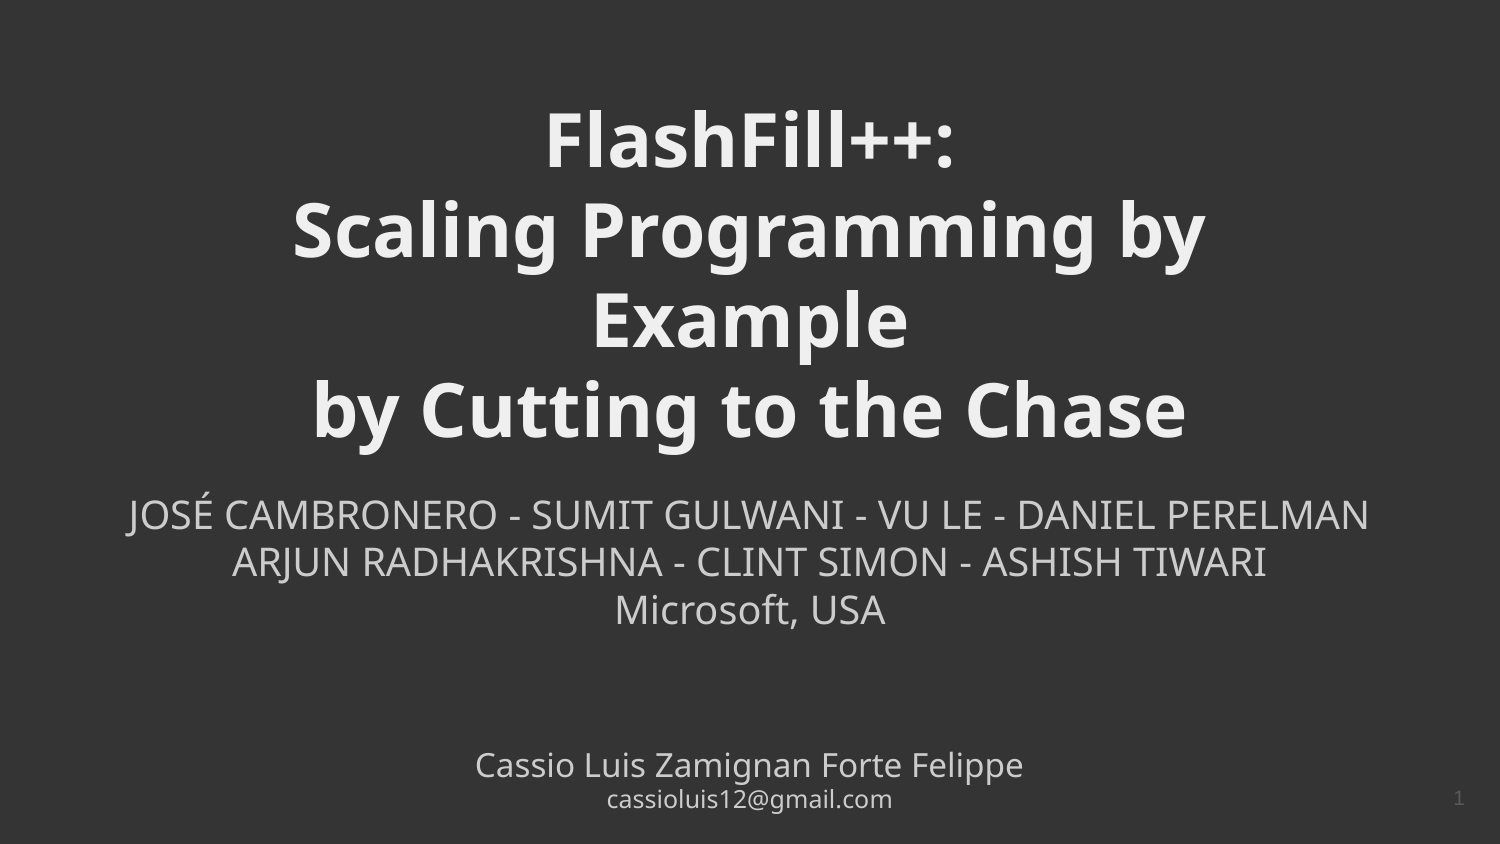

FlashFill++:
Scaling Programming by Example
by Cutting to the Chase
1600 x 800
1600 x 800
1600 x 800
JOSÉ CAMBRONERO - SUMIT GULWANI - VU LE - DANIEL PERELMAN ARJUN RADHAKRISHNA - CLINT SIMON - ASHISH TIWARI
Microsoft, USA
Cassio Luis Zamignan Forte Felippe cassioluis12@gmail.com
1